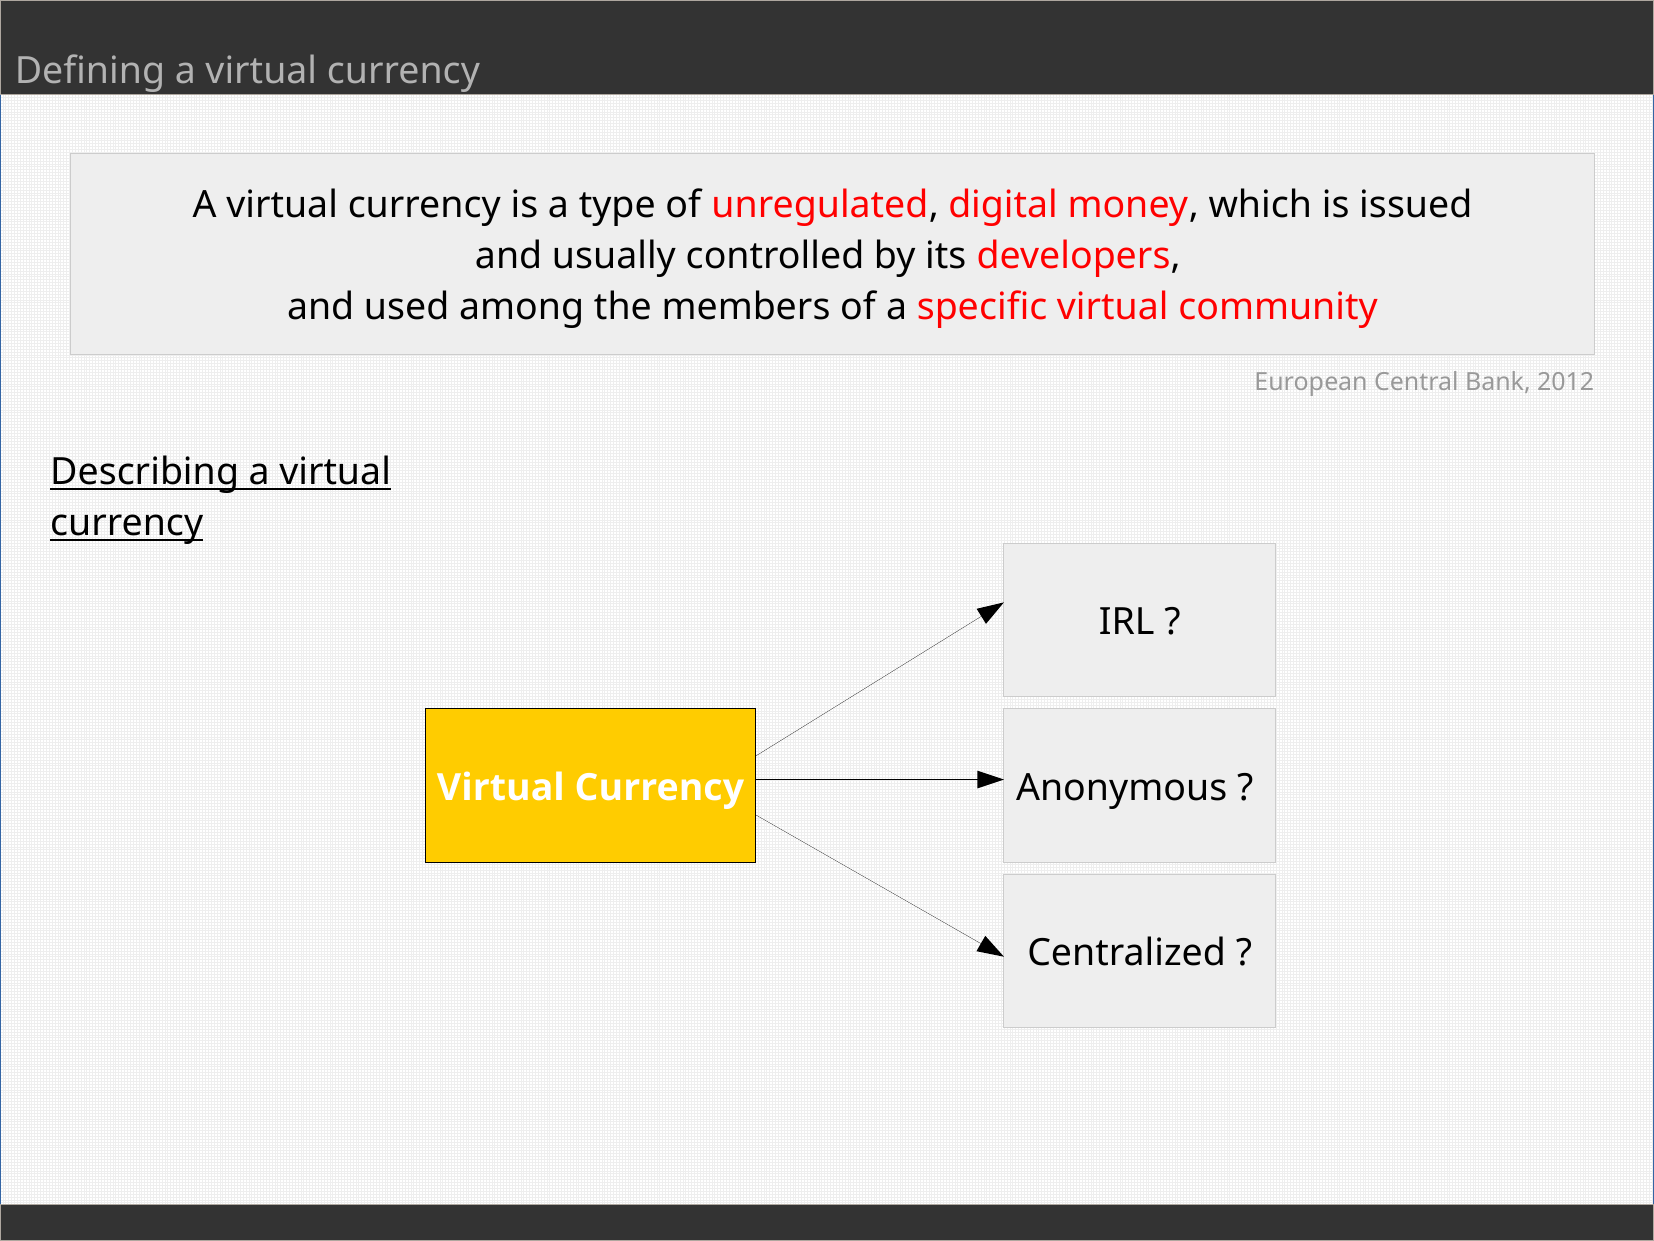

Defining a virtual currency
A virtual currency is a type of unregulated, digital money, which is issued
and usually controlled by its developers,
and used among the members of a specific virtual community
European Central Bank, 2012
Describing a virtual currency
IRL ?
Virtual Currency
Anonymous ?
Centralized ?